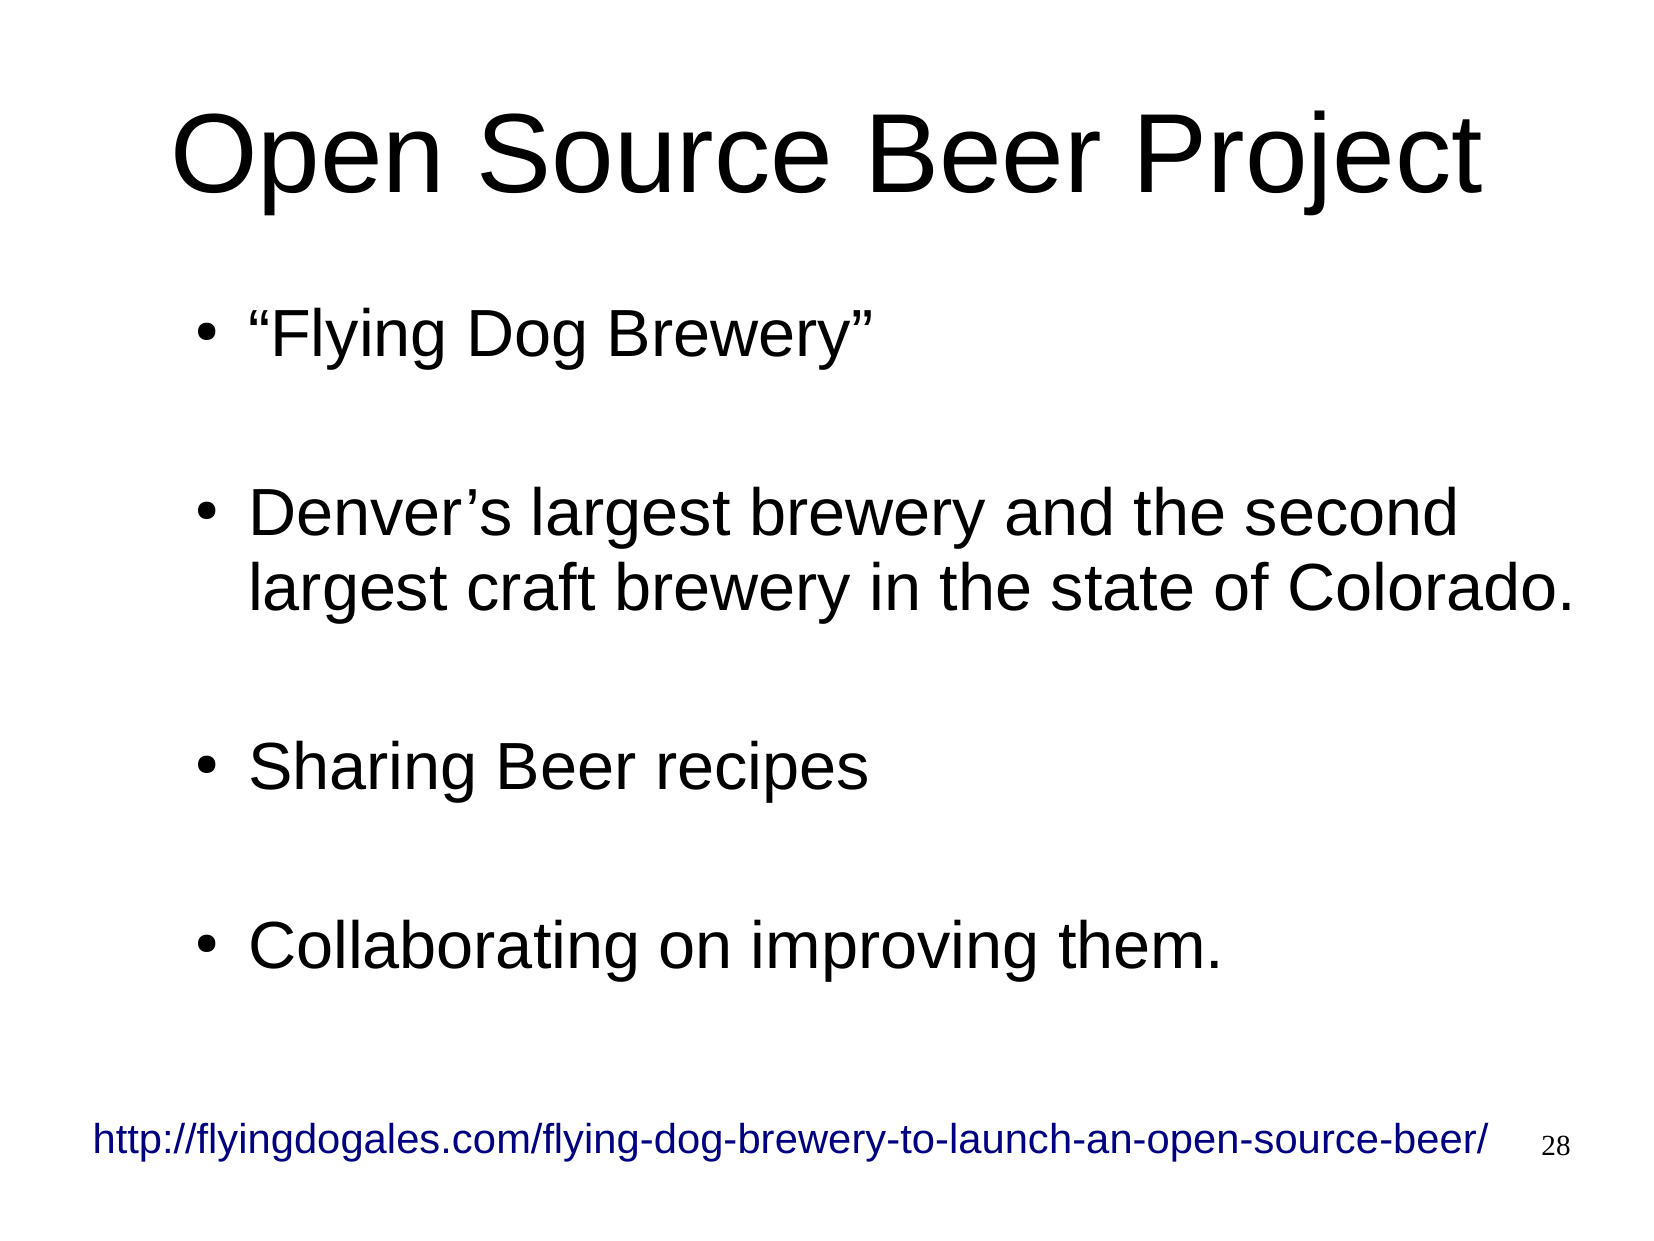

# Open Source Beer Project
“Flying Dog Brewery”
Denver’s largest brewery and the second largest craft brewery in the state of Colorado.
Sharing Beer recipes
Collaborating on improving them.
http://flyingdogales.com/flying-dog-brewery-to-launch-an-open-source-beer/
28